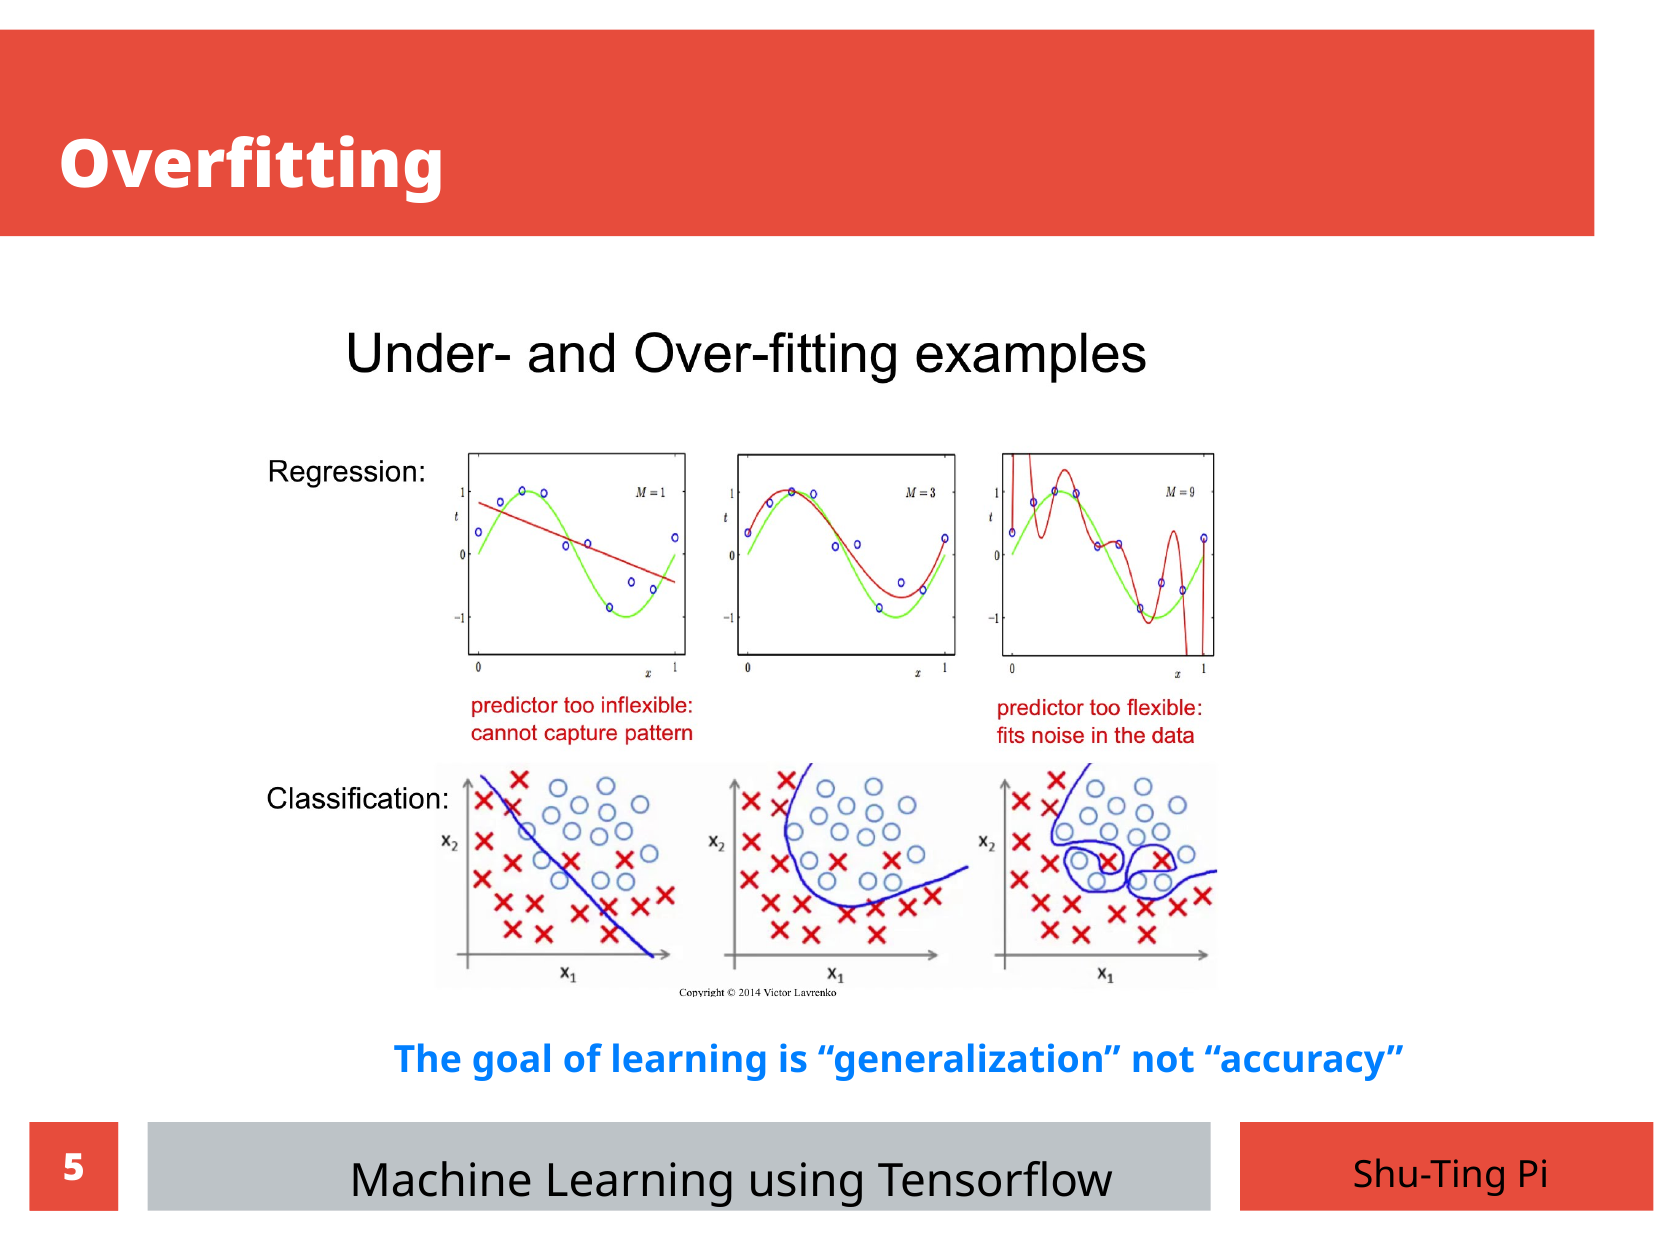

# Overfitting
The goal of learning is “generalization” not “accuracy”
5
Machine Learning using Tensorflow
Shu-Ting Pi